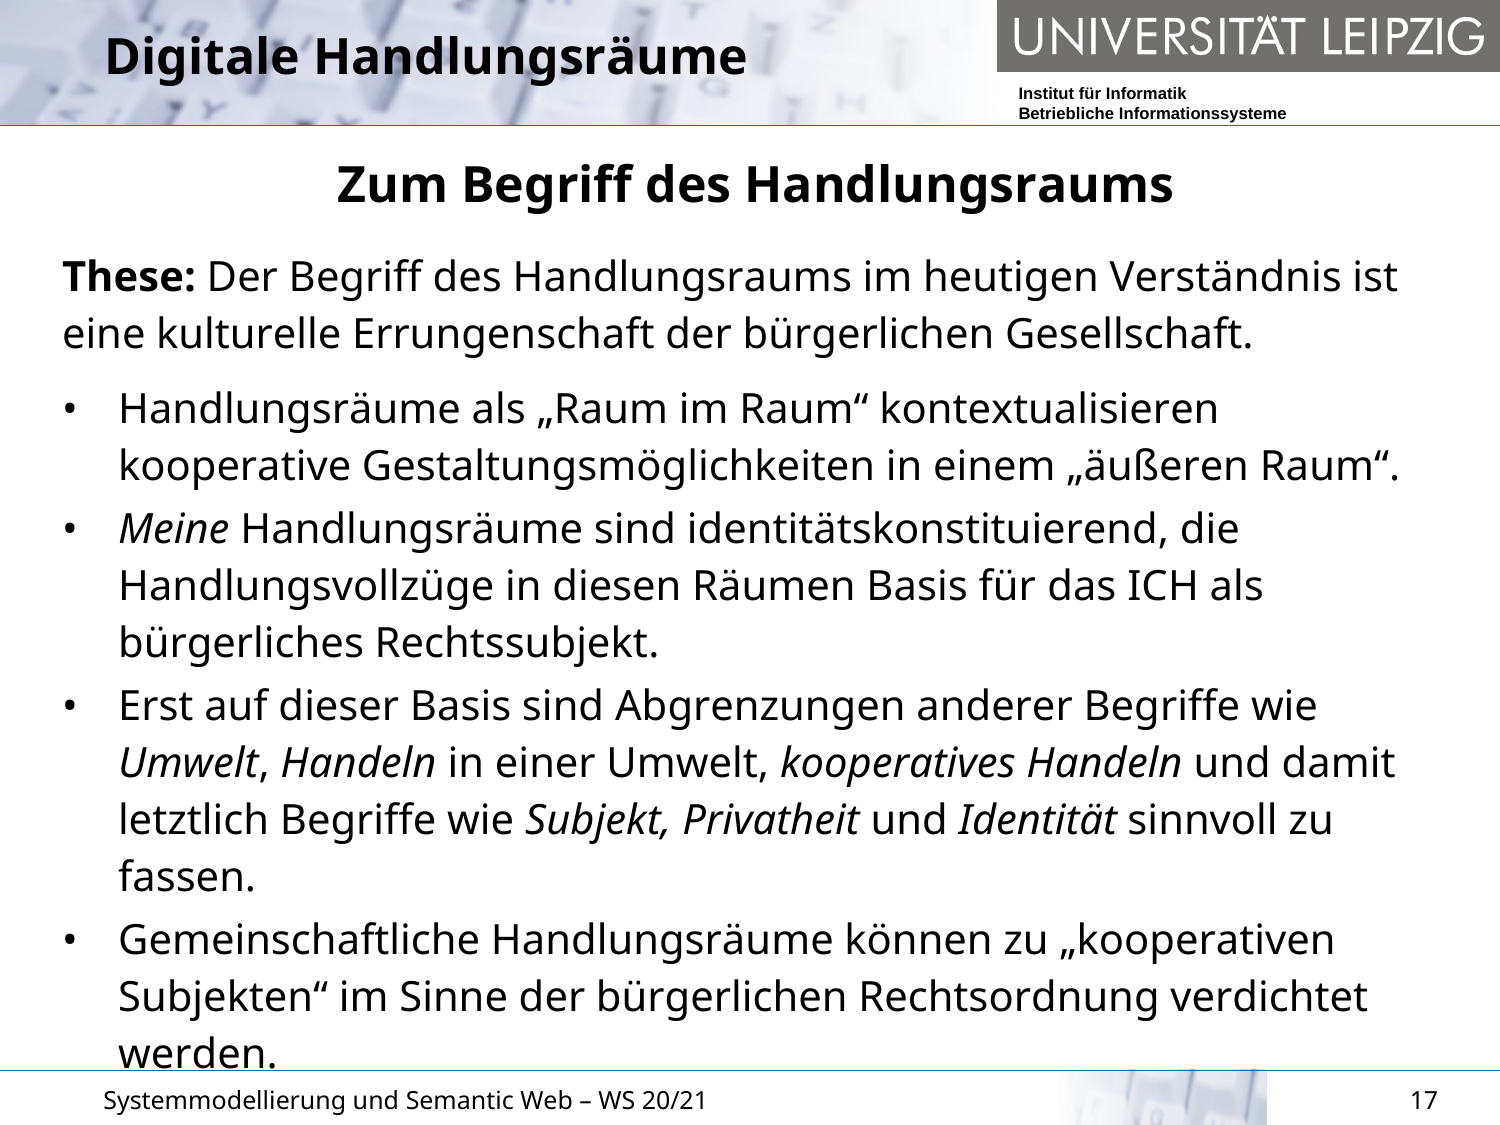

Digitale Handlungsräume
# Zum Begriff des Handlungsraums
These: Der Begriff des Handlungsraums im heutigen Verständnis ist eine kulturelle Errungenschaft der bürgerlichen Gesellschaft.
Handlungsräume als „Raum im Raum“ kontextualisieren kooperative Gestaltungsmöglichkeiten in einem „äußeren Raum“.
Meine Handlungsräume sind identitätskonstituierend, die Handlungsvollzüge in diesen Räumen Basis für das ICH als bürgerliches Rechtssubjekt.
Erst auf dieser Basis sind Abgrenzungen anderer Begriffe wie Umwelt, Handeln in einer Umwelt, kooperatives Handeln und damit letztlich Begriffe wie Subjekt, Privatheit und Identität sinnvoll zu fassen.
Gemeinschaftliche Handlungsräume können zu „kooperativen Subjekten“ im Sinne der bürgerlichen Rechtsordnung verdichtet werden.
Systemmodellierung und Semantic Web – WS 20/21
17